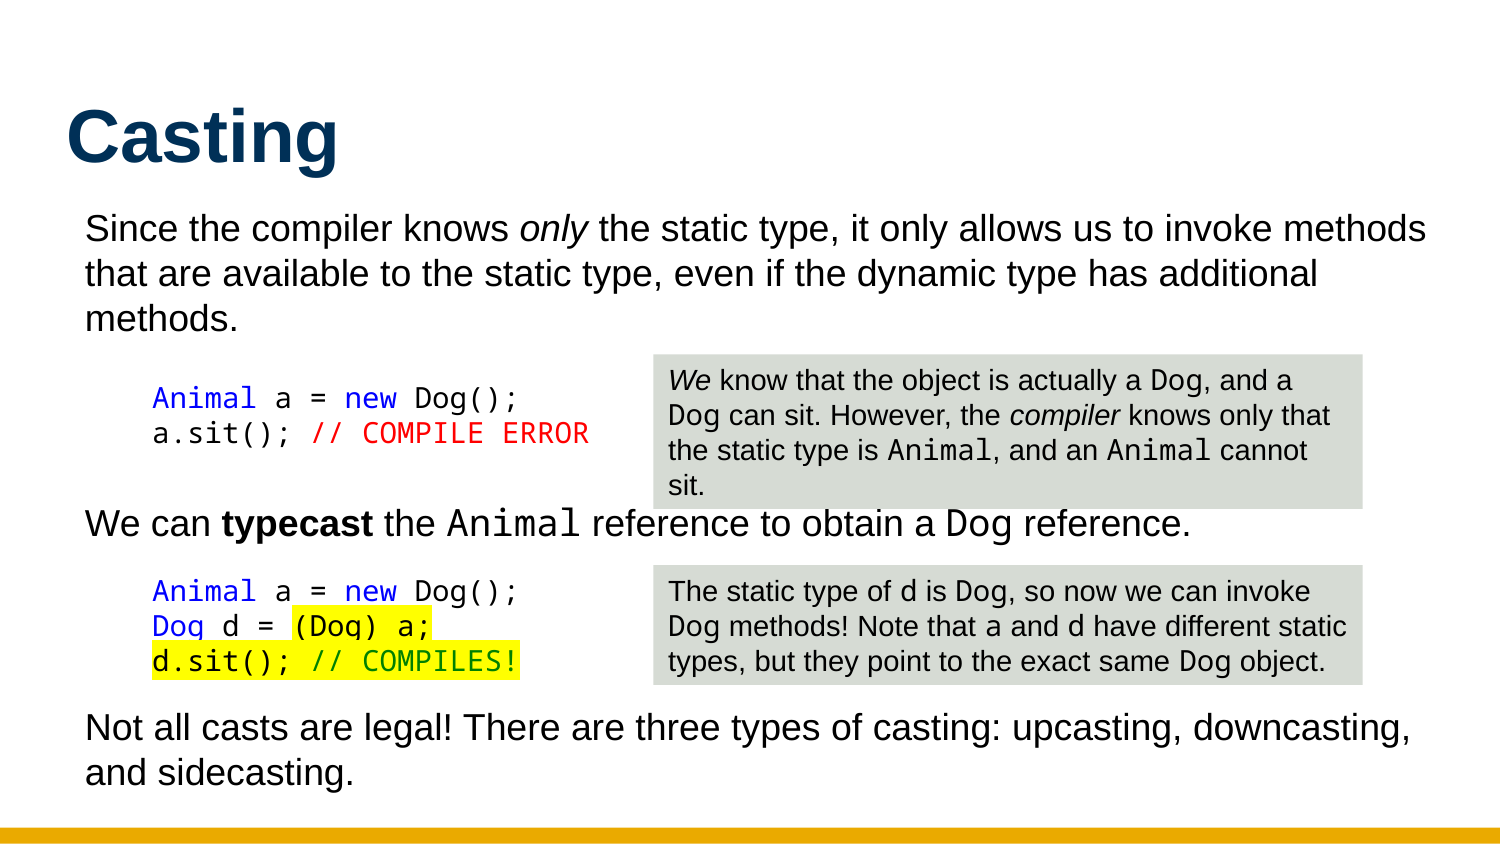

# Casting
Since the compiler knows only the static type, it only allows us to invoke methods that are available to the static type, even if the dynamic type has additional methods.
We can typecast the Animal reference to obtain a Dog reference.
Not all casts are legal! There are three types of casting: upcasting, downcasting, and sidecasting.
We know that the object is actually a Dog, and a Dog can sit. However, the compiler knows only that the static type is Animal, and an Animal cannot sit.
Animal a = new Dog();
a.sit(); // COMPILE ERROR
Animal a = new Dog();
Dog d = (Dog) a;
d.sit(); // COMPILES!
The static type of d is Dog, so now we can invoke Dog methods! Note that a and d have different static types, but they point to the exact same Dog object.